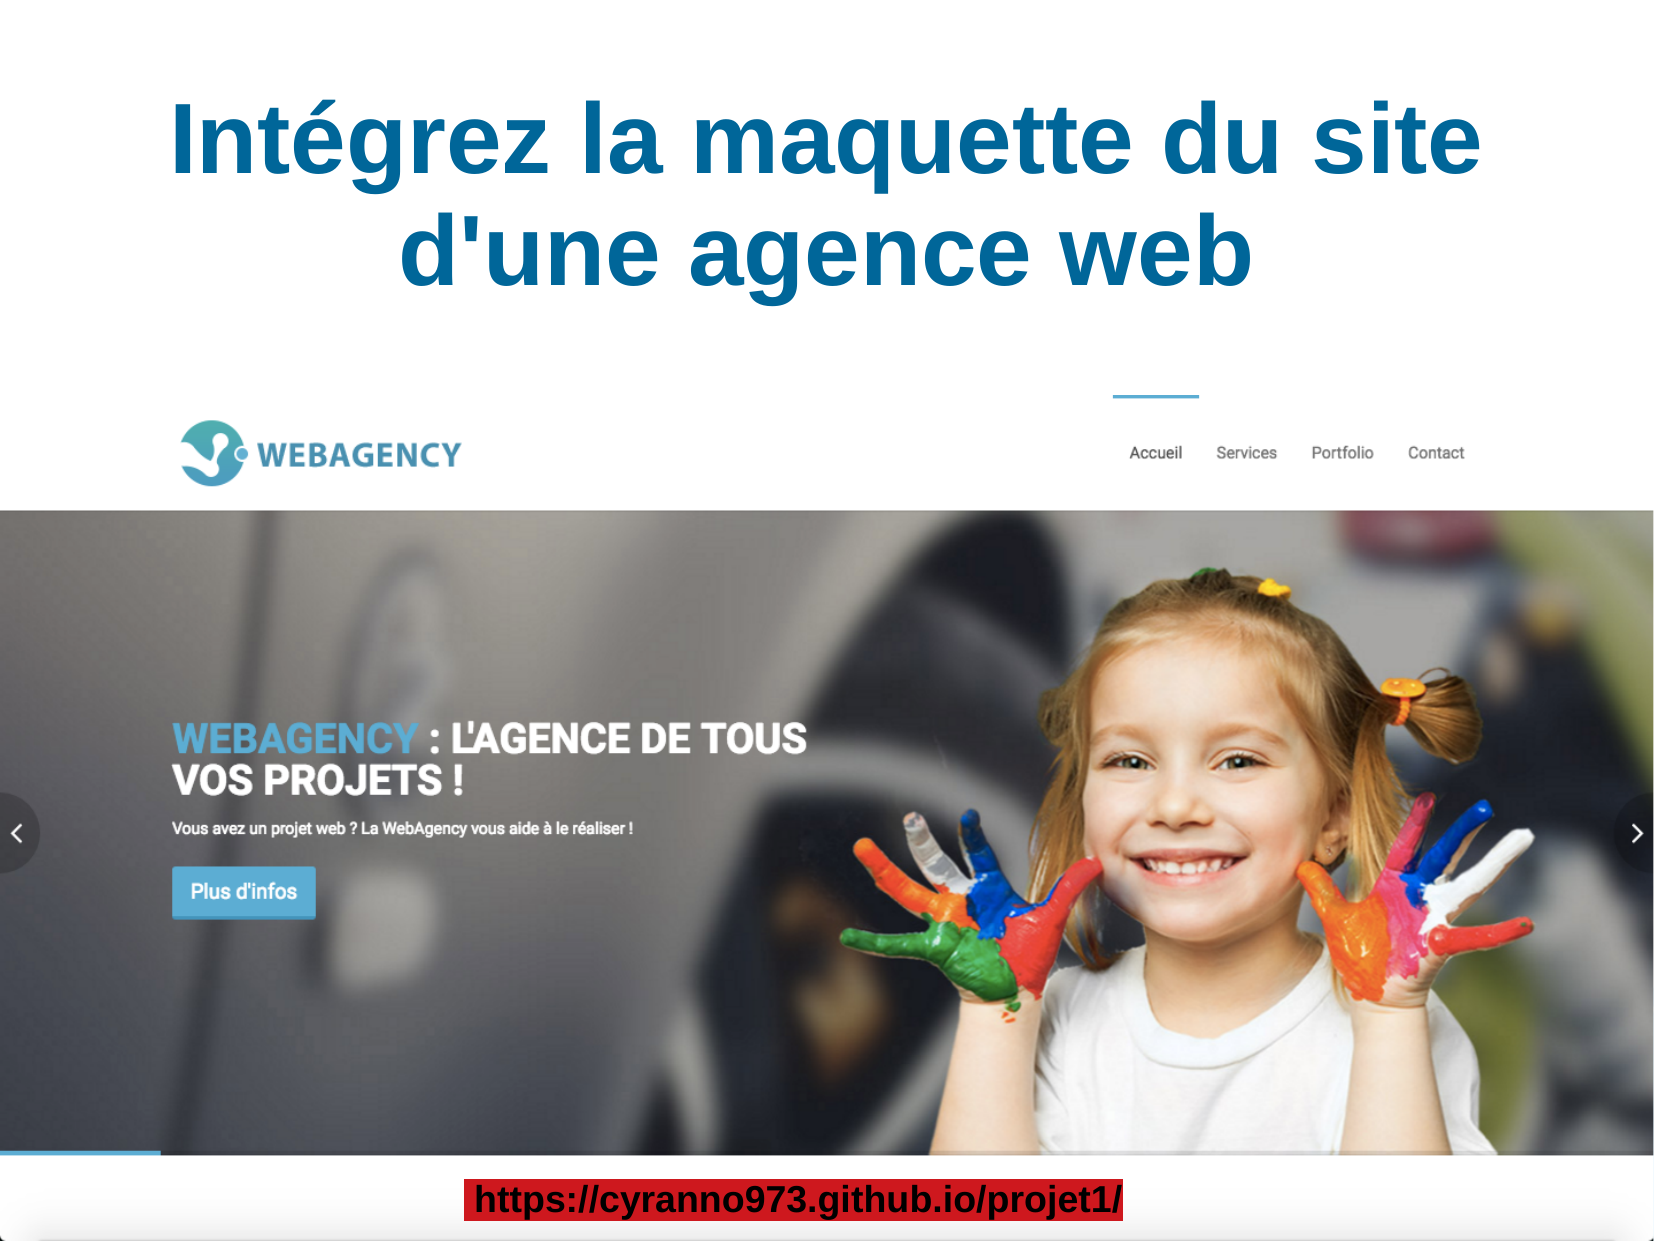

# Intégrez la maquette du site d'une agence web
 https://cyranno973.github.io/projet1/